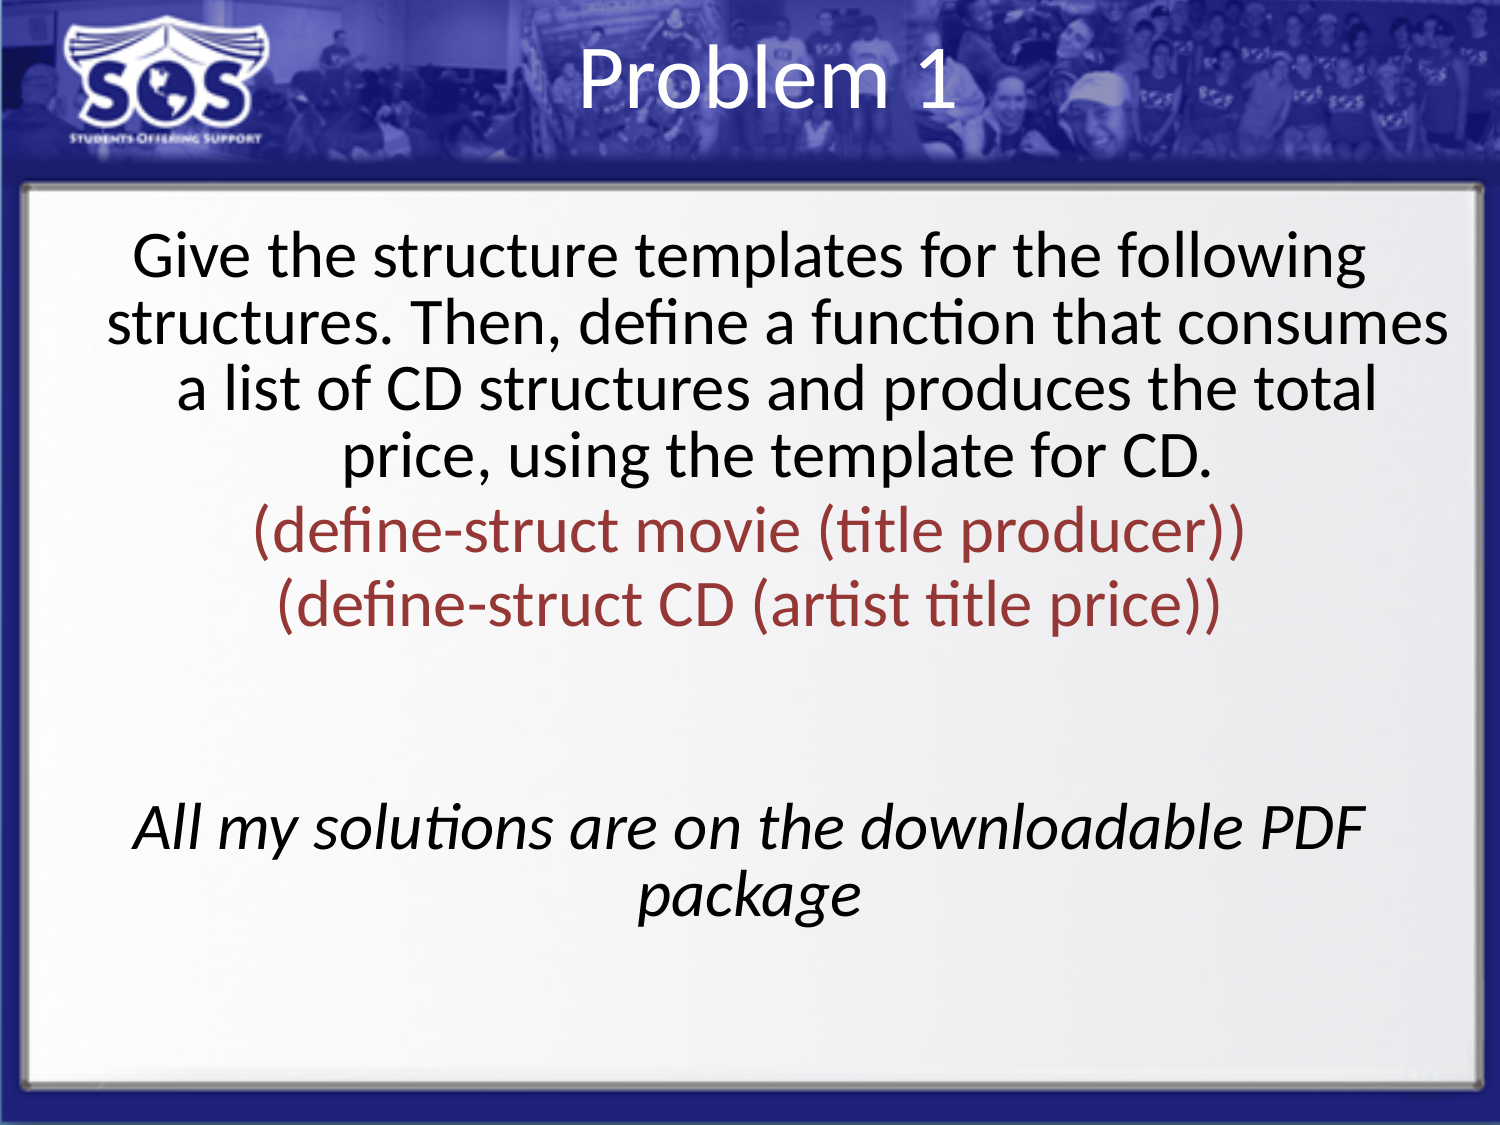

Problem 1
Give the structure templates for the following structures. Then, define a function that consumes a list of CD structures and produces the total price, using the template for CD.
(define-struct movie (title producer))
(define-struct CD (artist title price))
All my solutions are on the downloadable PDF package